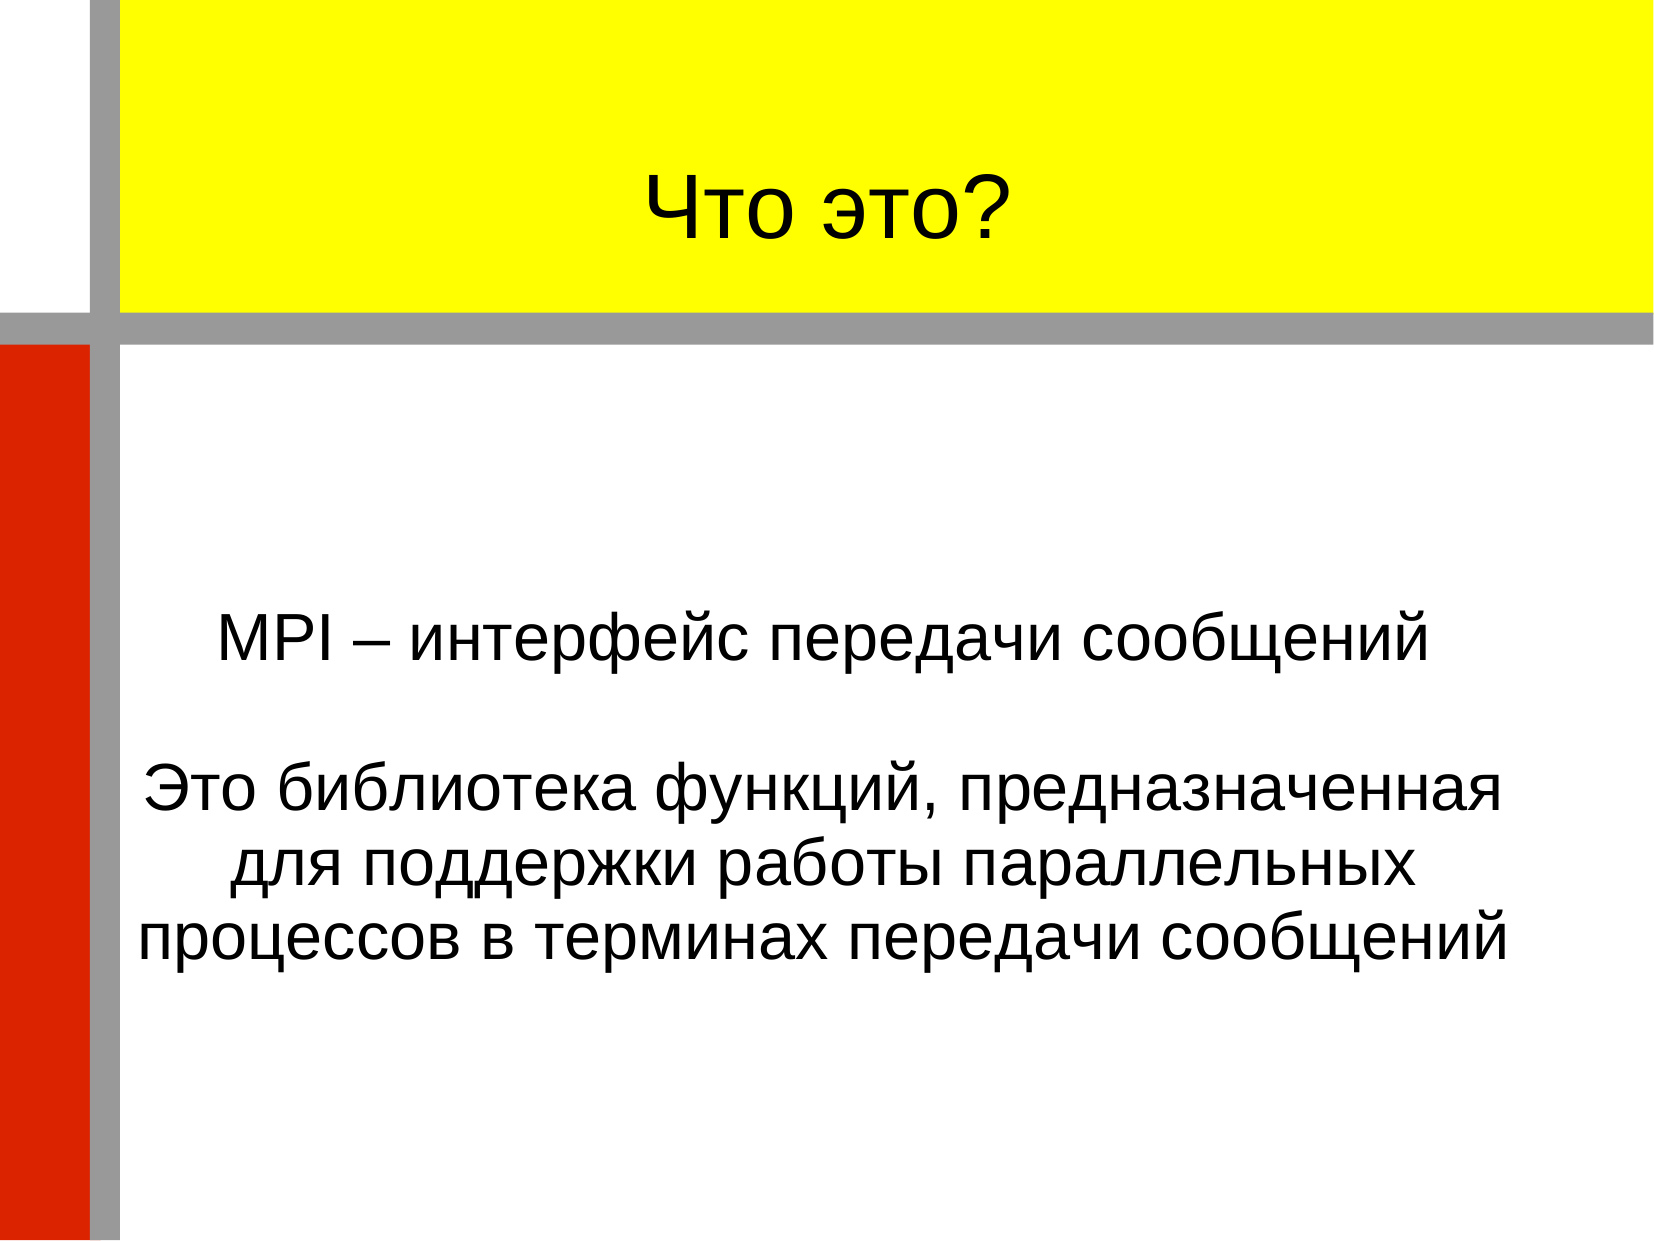

# Что это?
MPI – интерфейс передачи сообщений
Это библиотека функций, предназначенная для поддержки работы параллельных процессов в терминах передачи сообщений